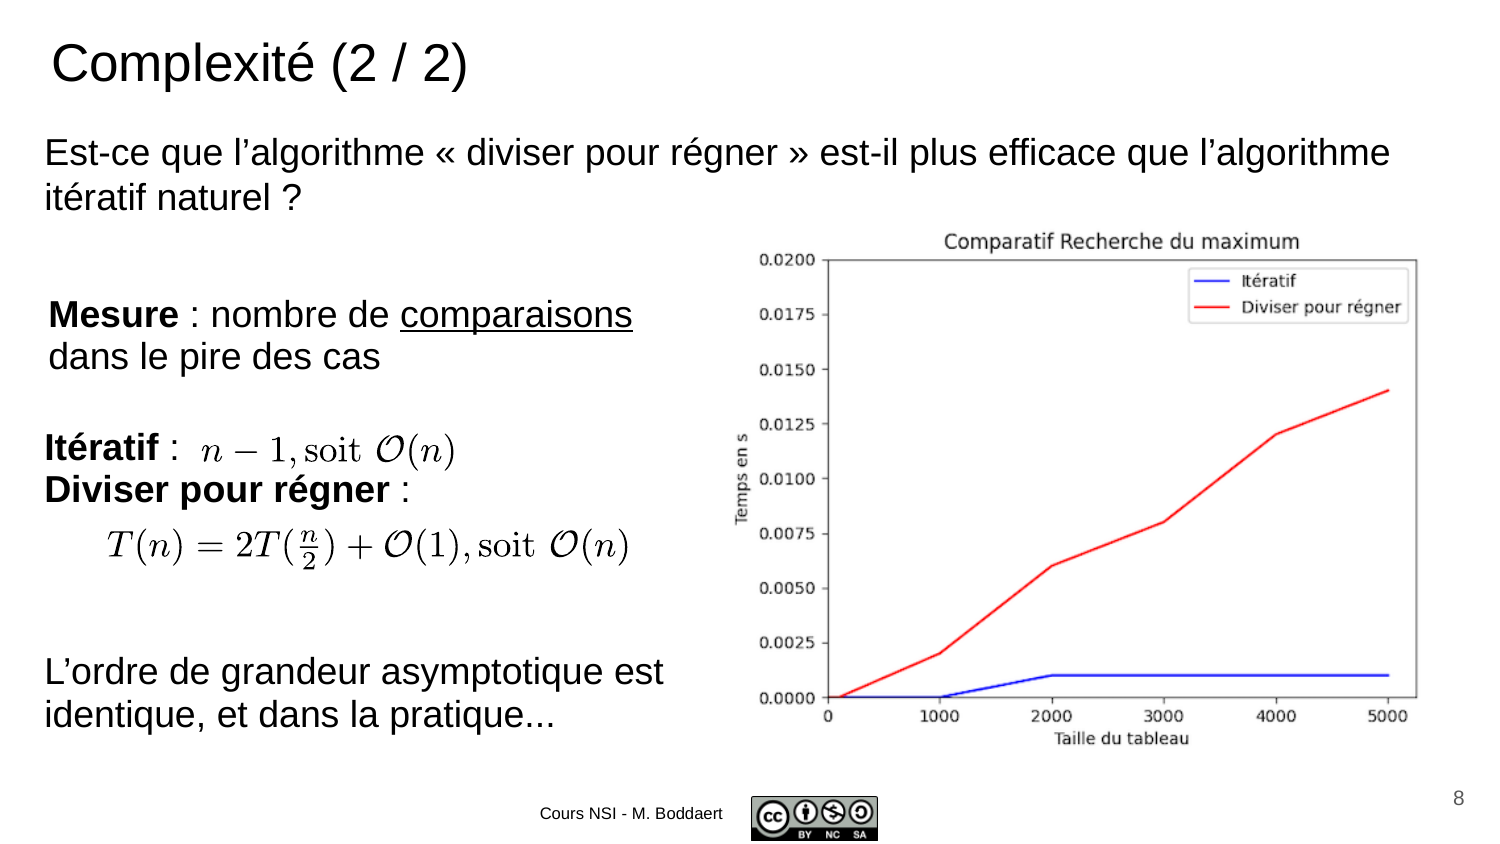

# Complexité (2 / 2)
Est-ce que l’algorithme « diviser pour régner » est-il plus efficace que l’algorithme itératif naturel ?
Mesure : nombre de comparaisons dans le pire des cas
Itératif :
Diviser pour régner :
L’ordre de grandeur asymptotique est identique, et dans la pratique...